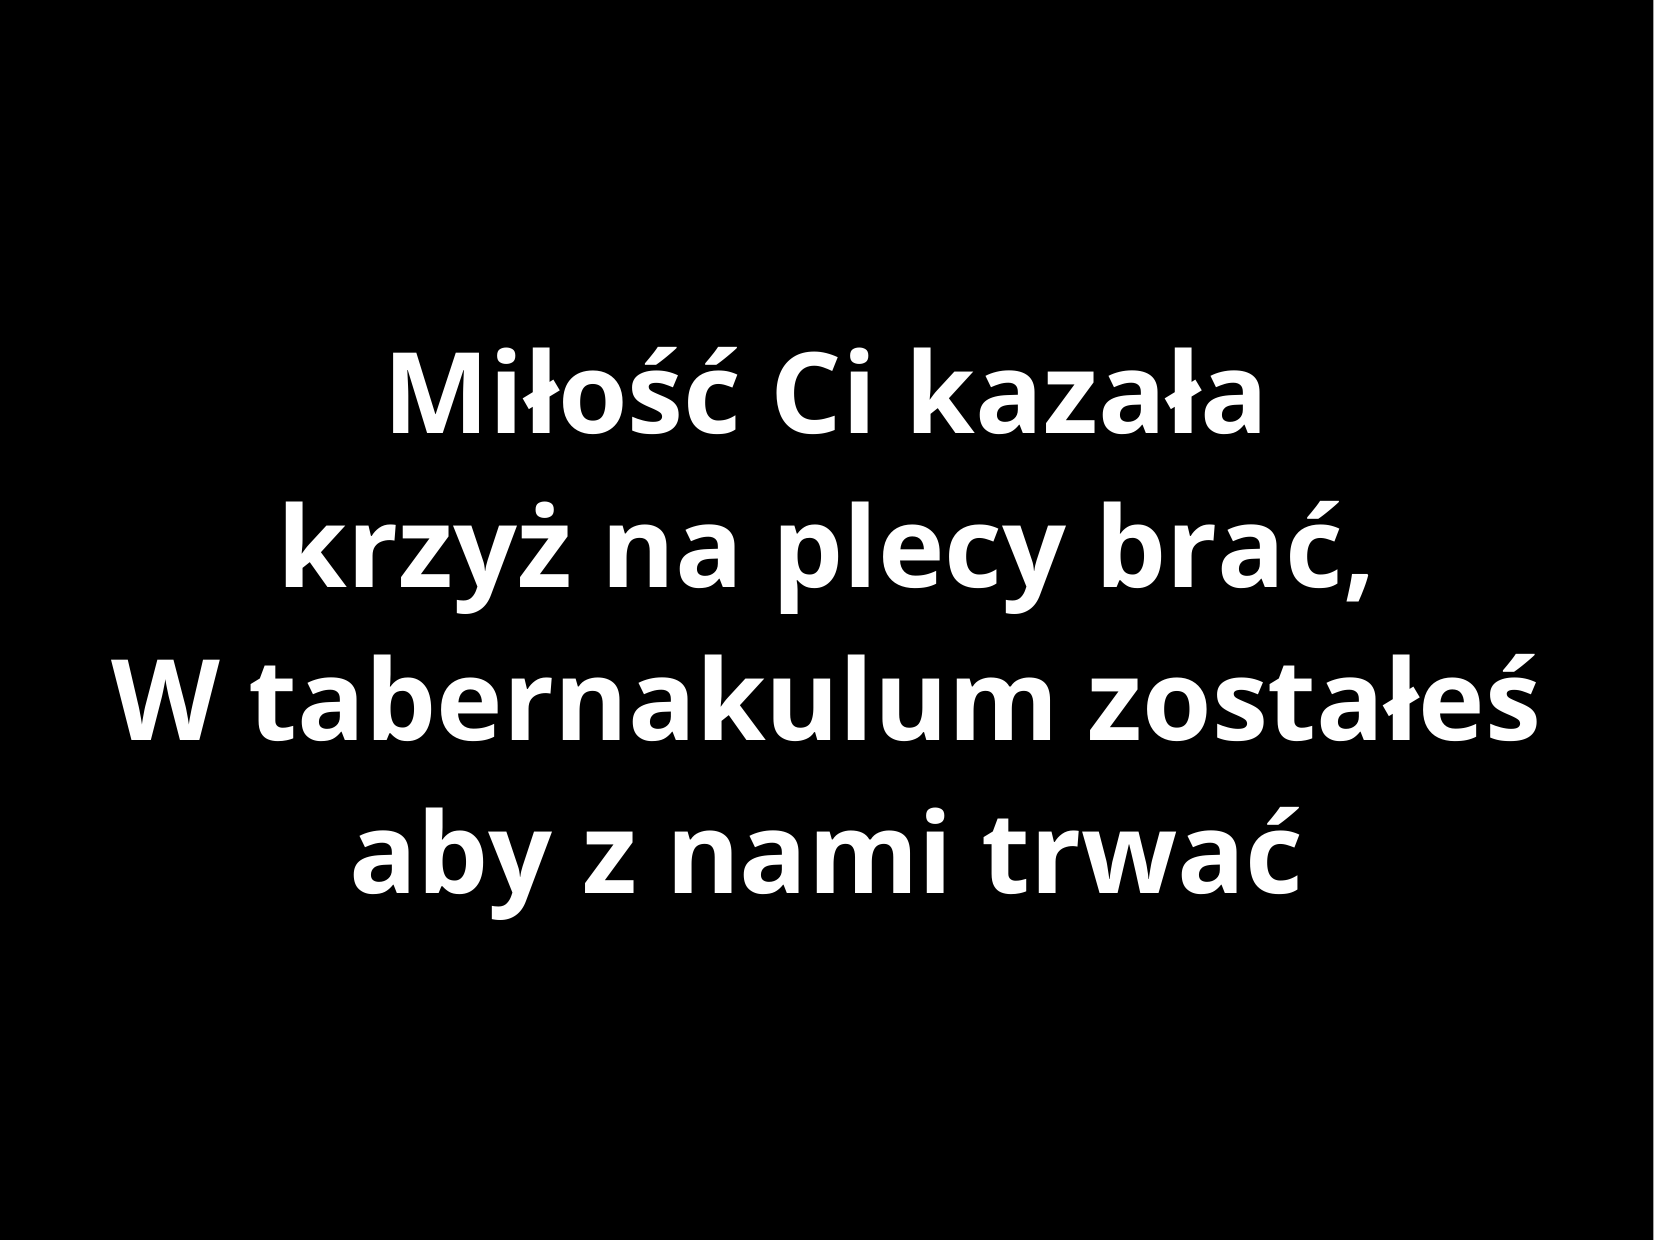

# Miłość Ci kazała krzyż na plecy brać, W tabernakulum zostałeś aby z nami trwać